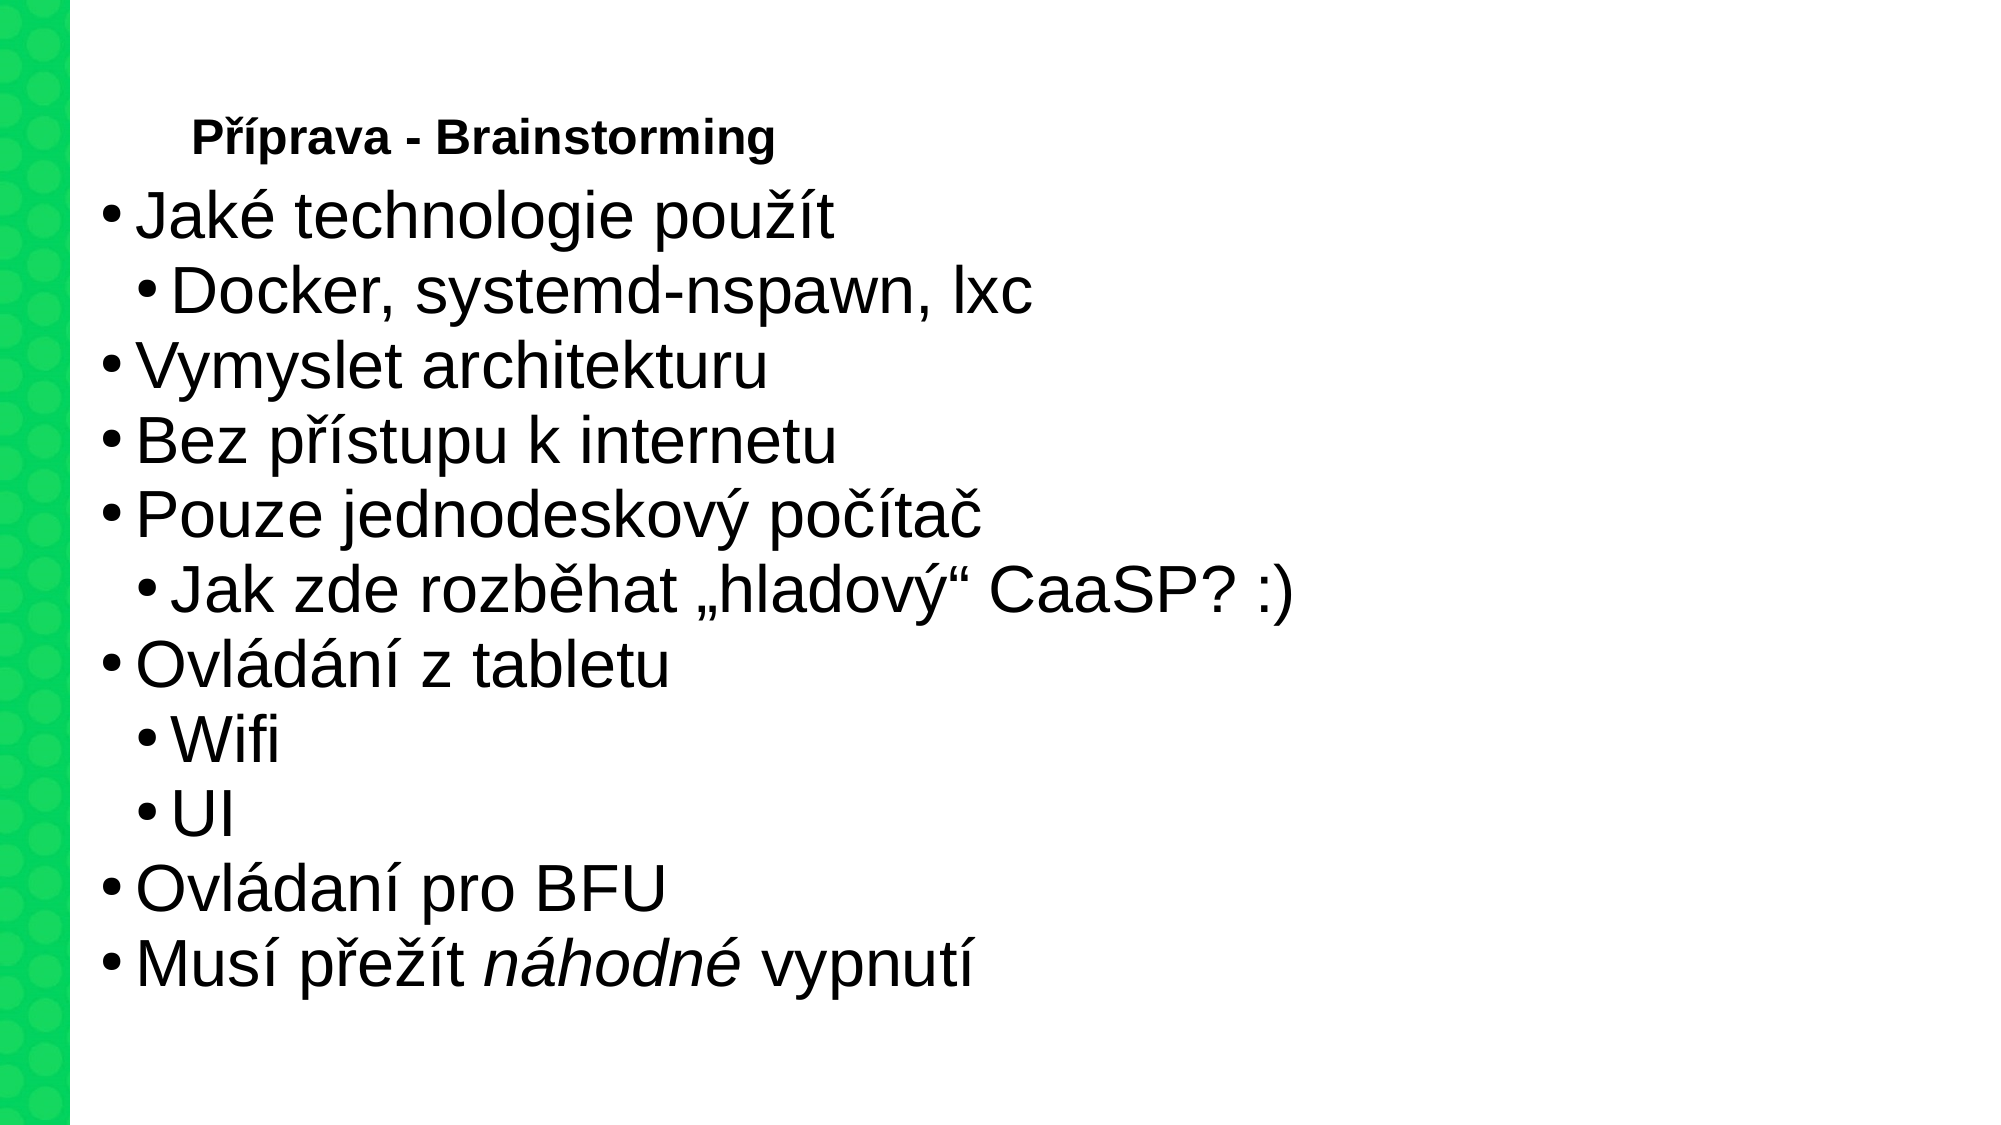

# Příprava - Brainstorming
Jaké technologie použít
Docker, systemd-nspawn, lxc
Vymyslet architekturu
Bez přístupu k internetu
Pouze jednodeskový počítač
Jak zde rozběhat „hladový“ CaaSP? :)
Ovládání z tabletu
Wifi
UI
Ovládaní pro BFU
Musí přežít náhodné vypnutí